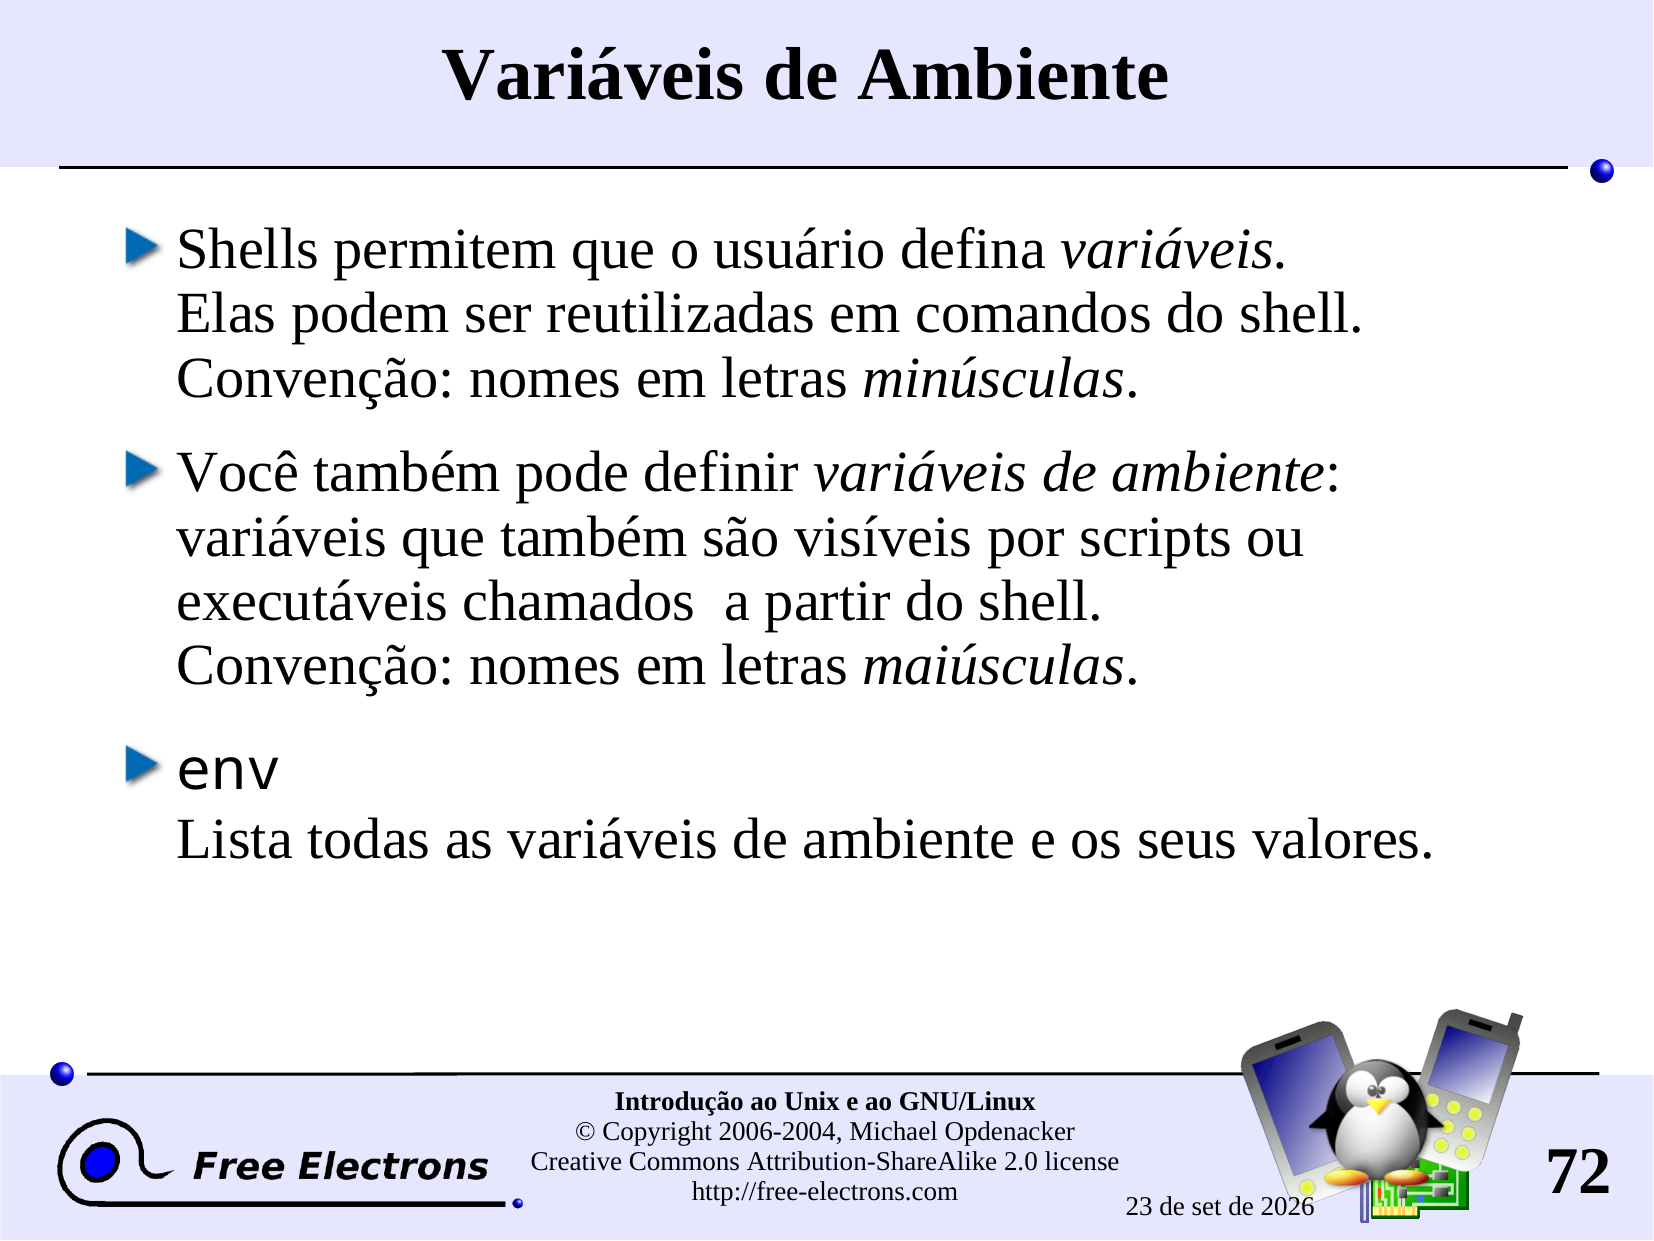

# Variáveis de Ambiente
Shells permitem que o usuário defina variáveis.
Elas podem ser reutilizadas em comandos do shell.
Convenção: nomes em letras minúsculas.
Você também pode definir variáveis de ambiente: variáveis que também são visíveis por scripts ou executáveis chamados a partir do shell.
Convenção: nomes em letras maiúsculas.
env
Lista todas as variáveis de ambiente e os seus valores.